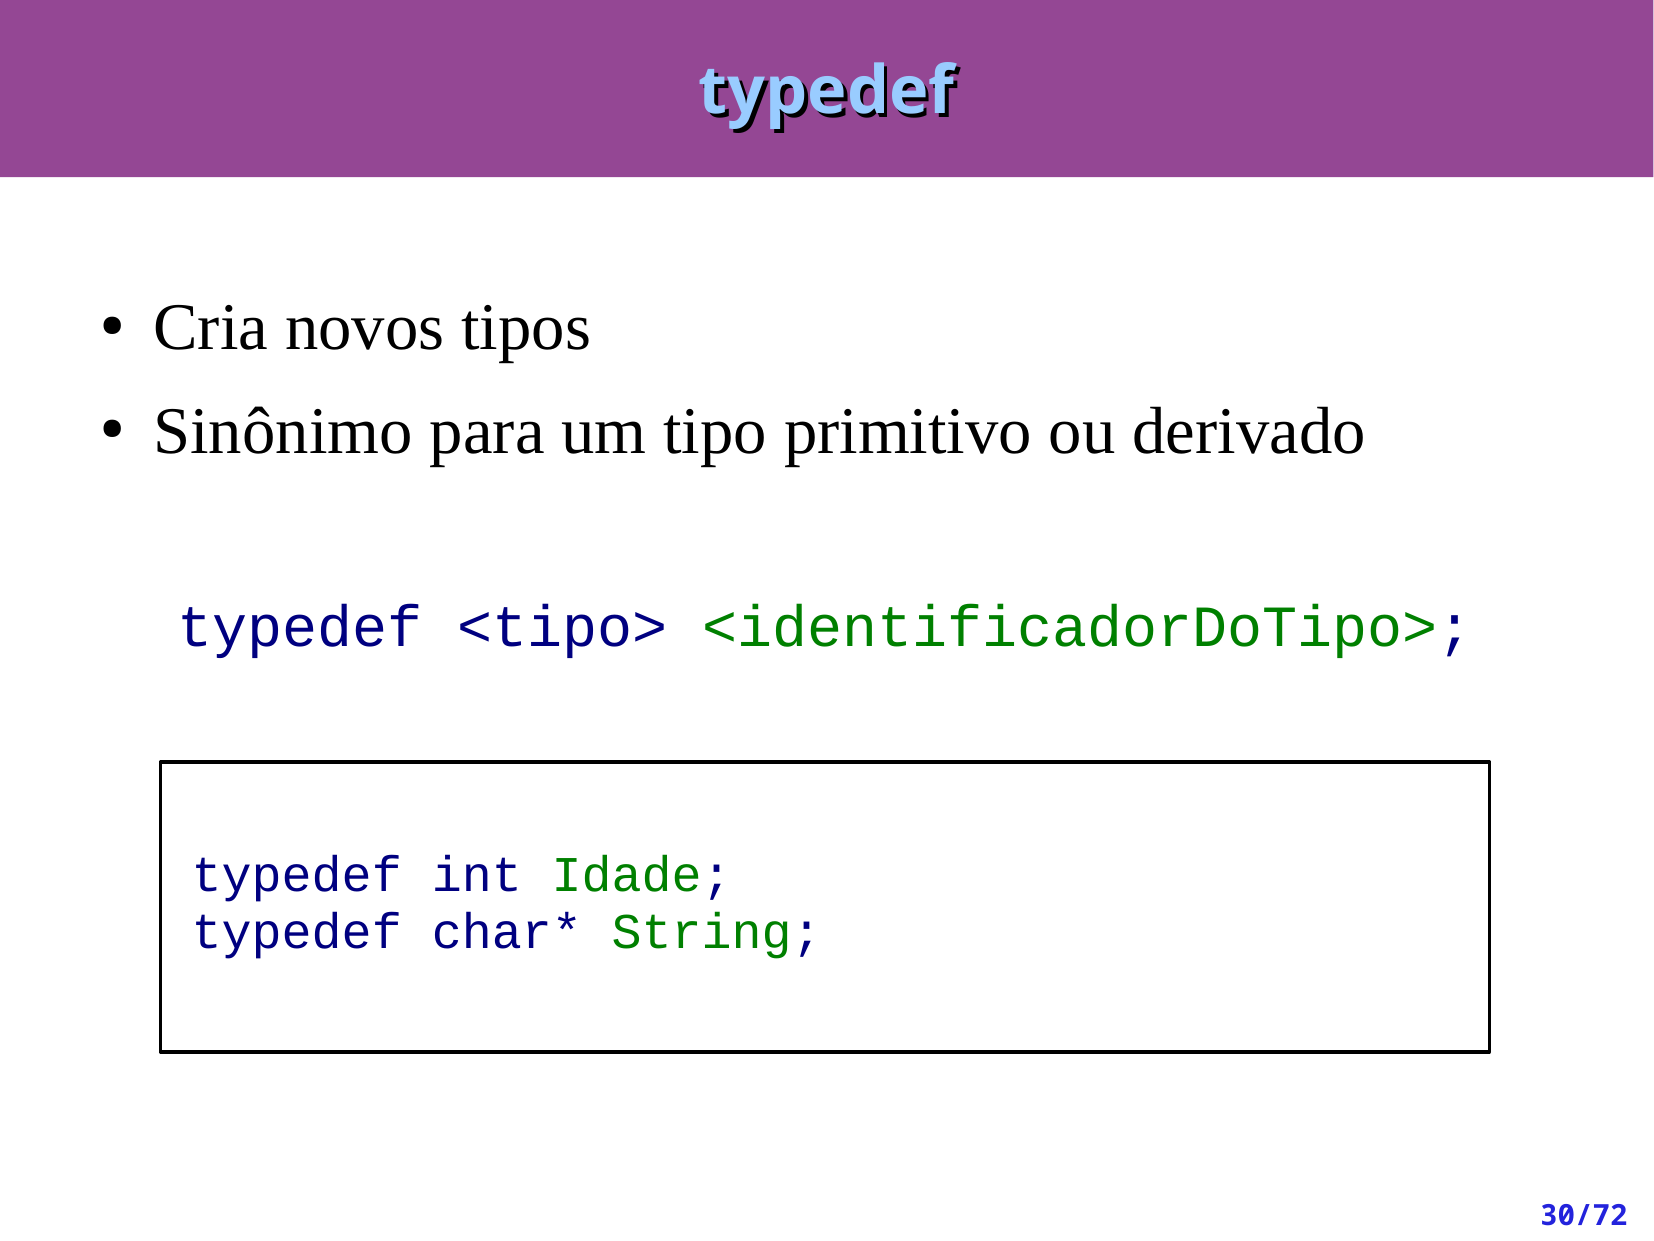

# typedef
Cria novos tipos
Sinônimo para um tipo primitivo ou derivado
typedef <tipo> <identificadorDoTipo>;
typedef int Idade;
typedef char* String;
30